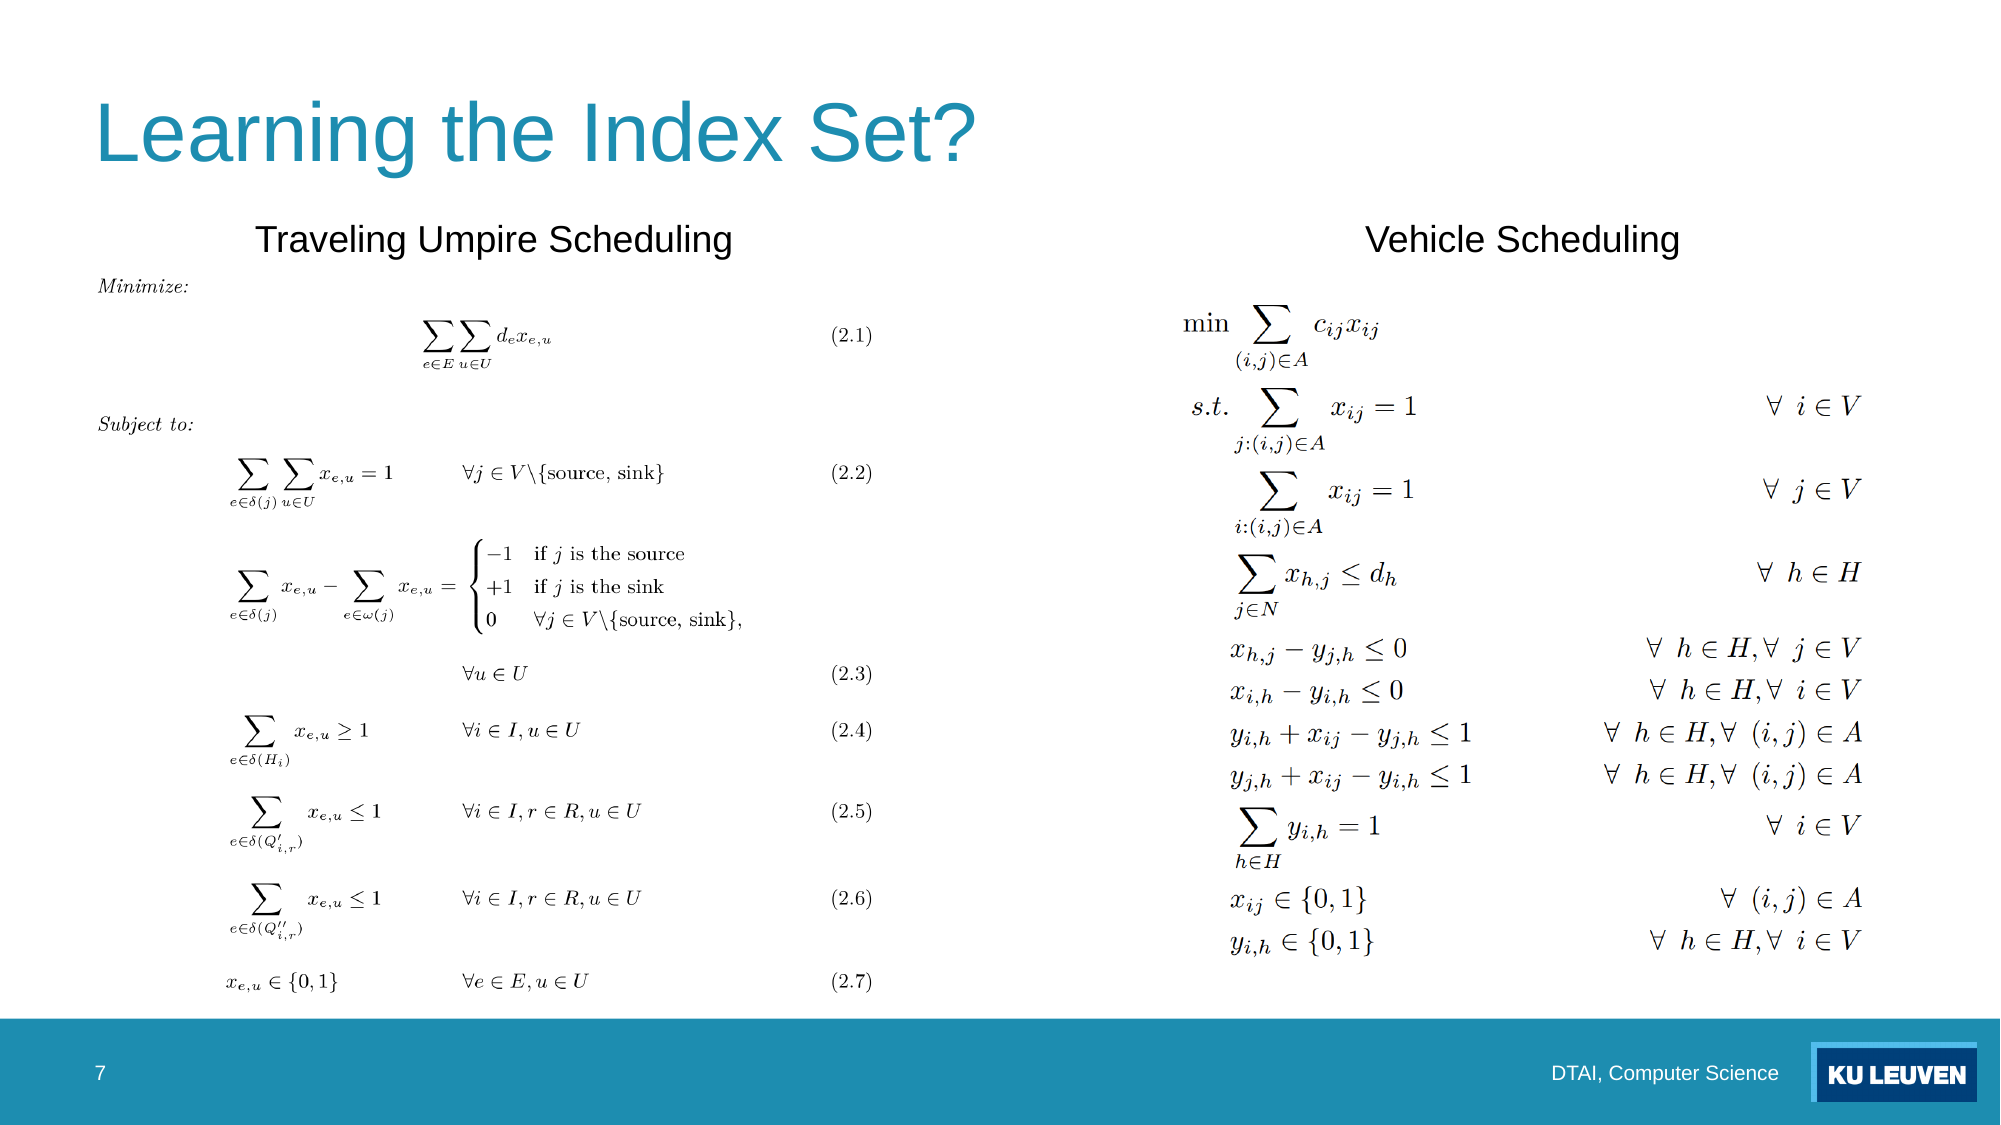

# Learning the Index Set?
Traveling Umpire Scheduling
Vehicle Scheduling
DTAI, Computer Science